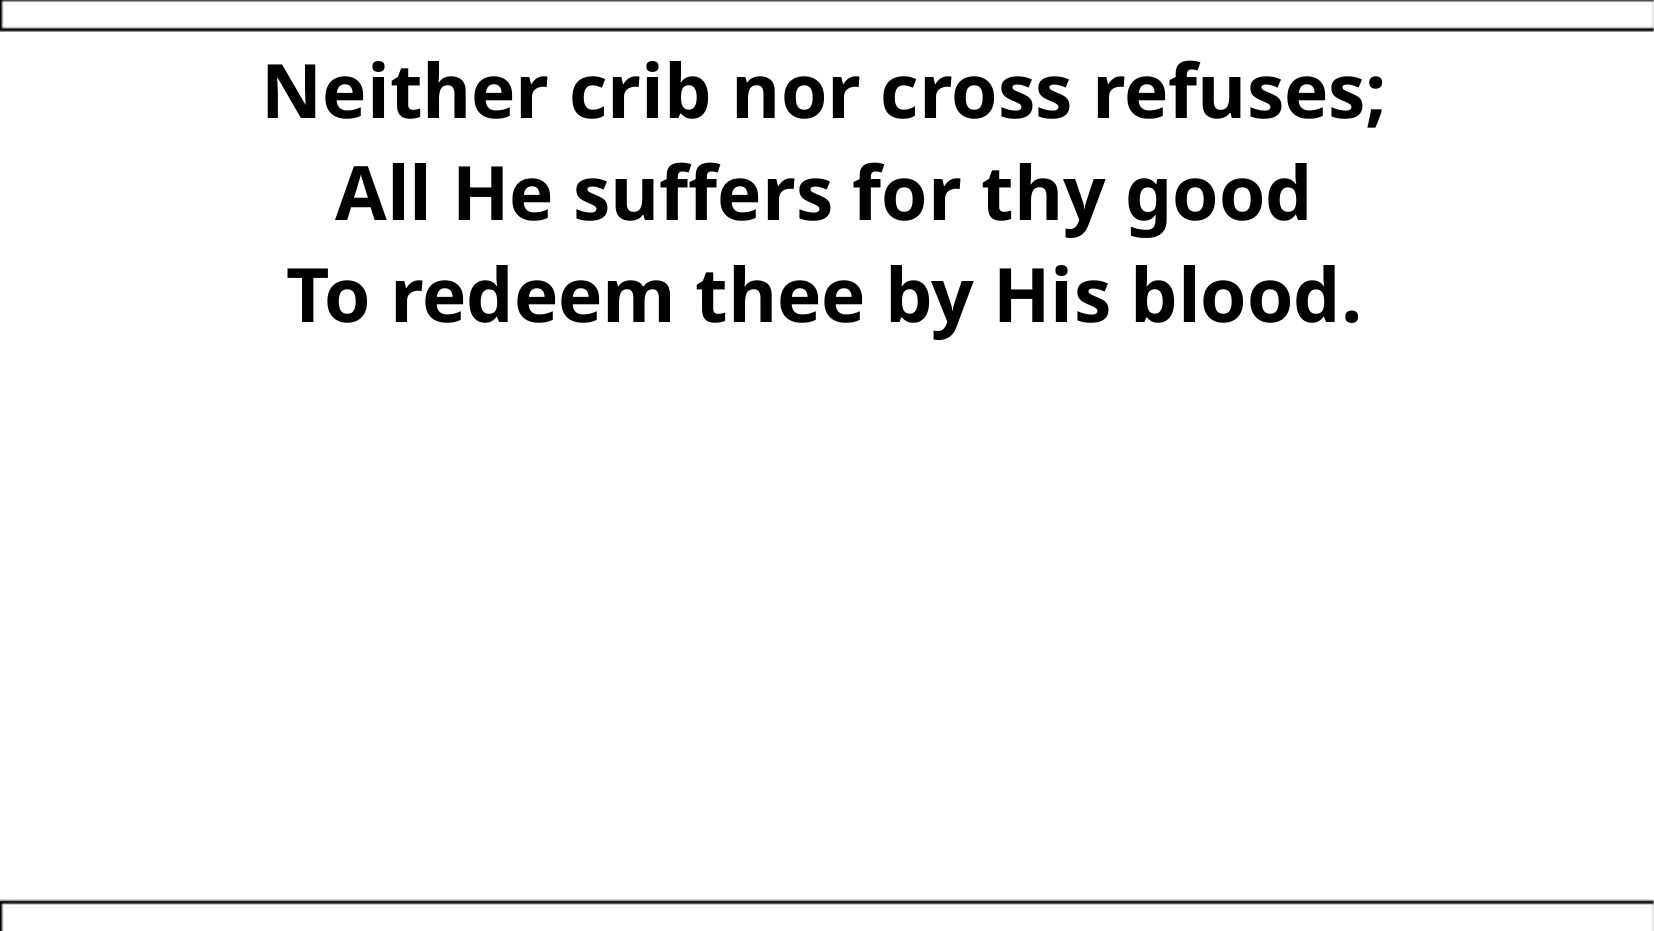

Neither crib nor cross refuses;
All He suffers for thy good
To redeem thee by His blood.